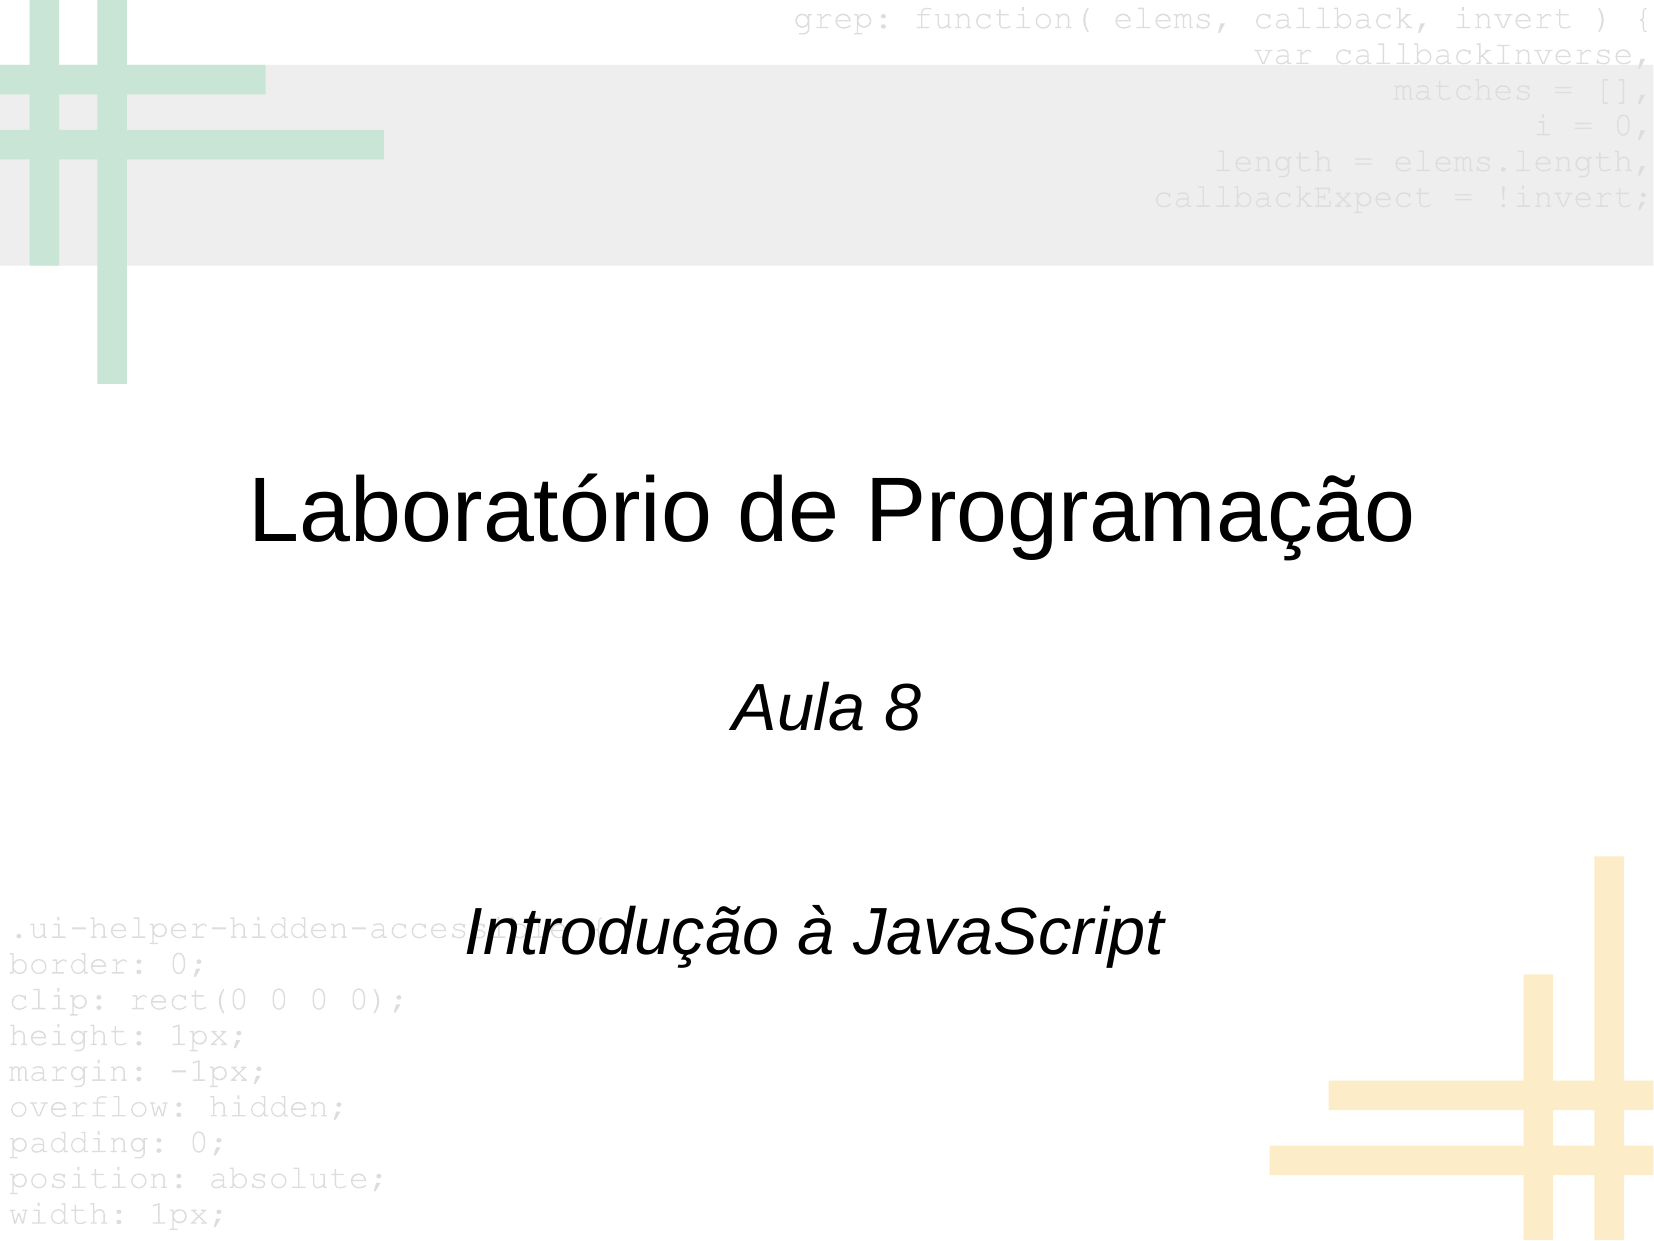

Laboratório de Programação
Aula 8
Introdução à JavaScript